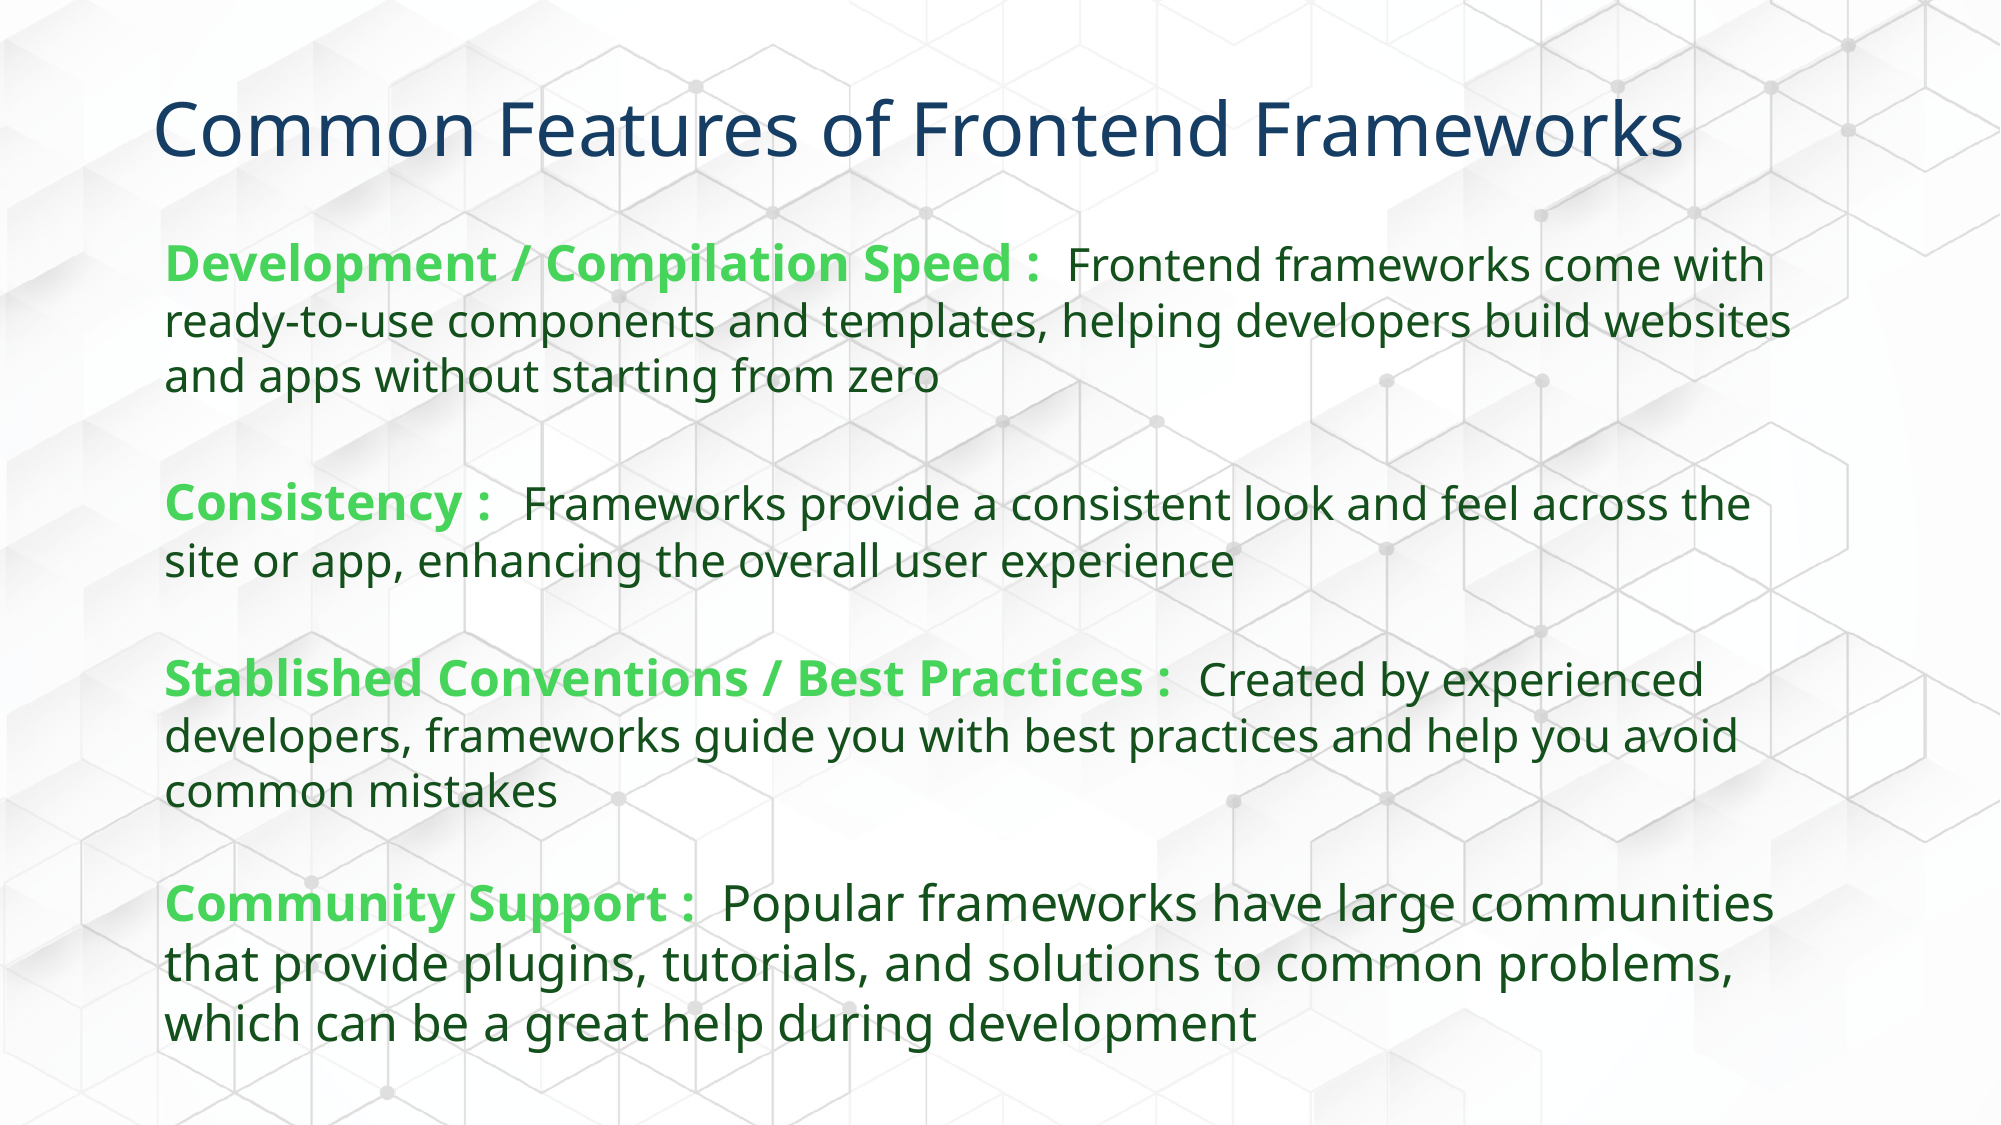

# Common Features of Frontend Frameworks
Development / Compilation Speed : Frontend frameworks come with ready-to-use components and templates, helping developers build websites and apps without starting from zero
Consistency : Frameworks provide a consistent look and feel across the site or app, enhancing the overall user experience
Stablished Conventions / Best Practices : Created by experienced developers, frameworks guide you with best practices and help you avoid common mistakes
Community Support : Popular frameworks have large communities that provide plugins, tutorials, and solutions to common problems, which can be a great help during development